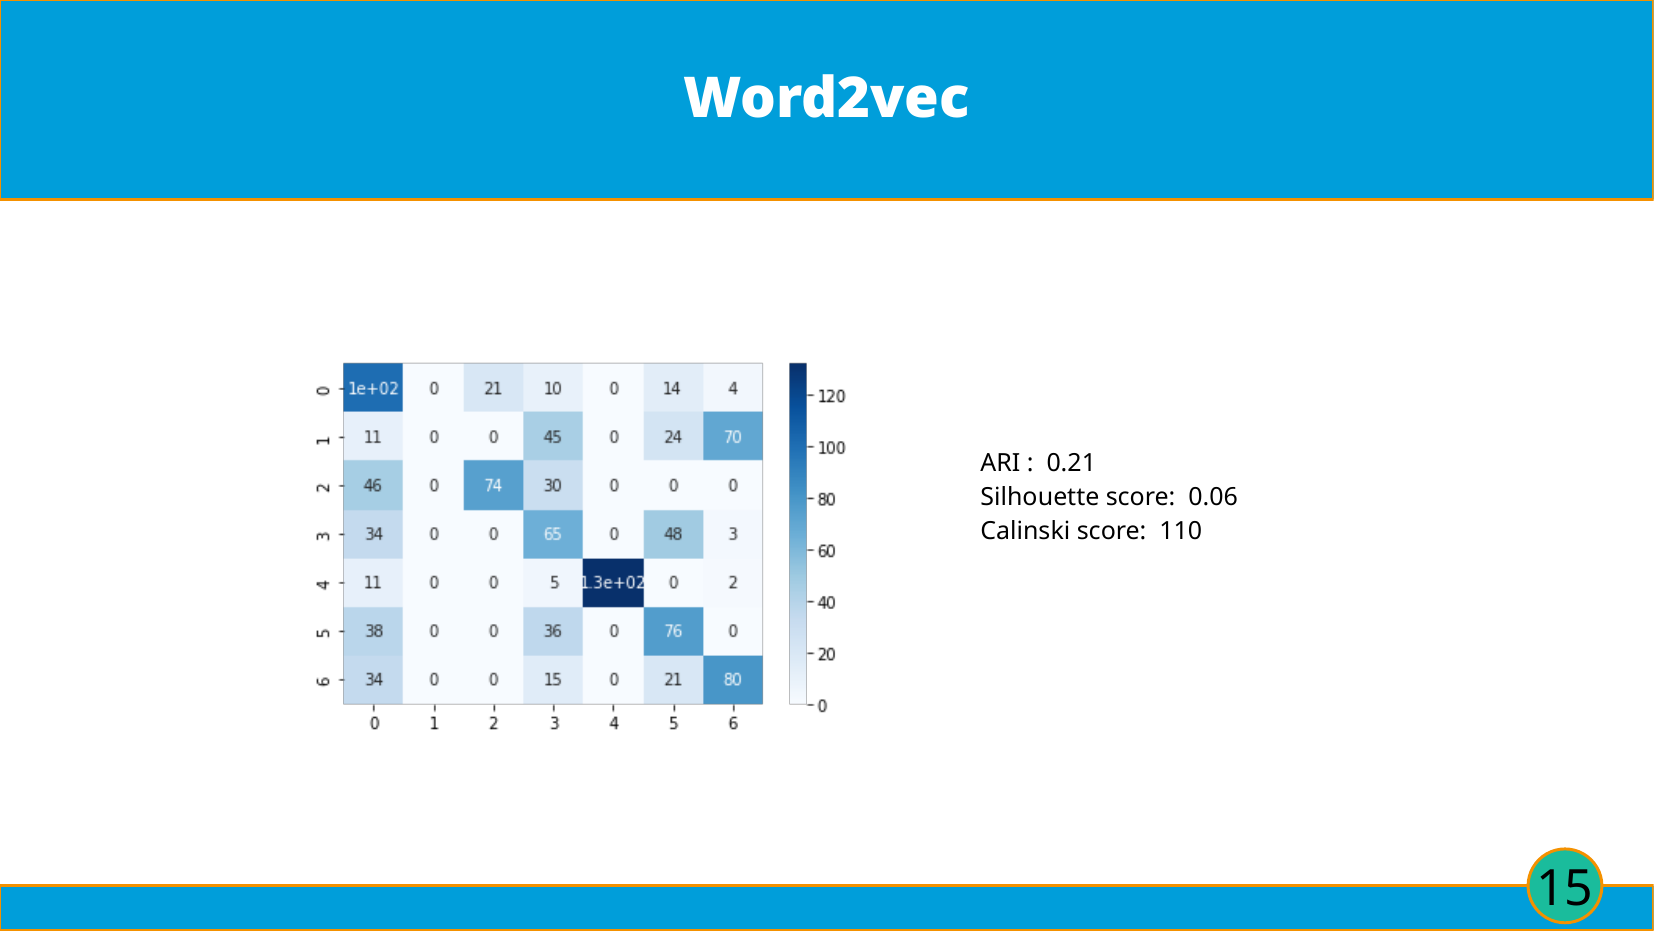

# Word2vec
ARI : 0.21
Silhouette score: 0.06
Calinski score: 110